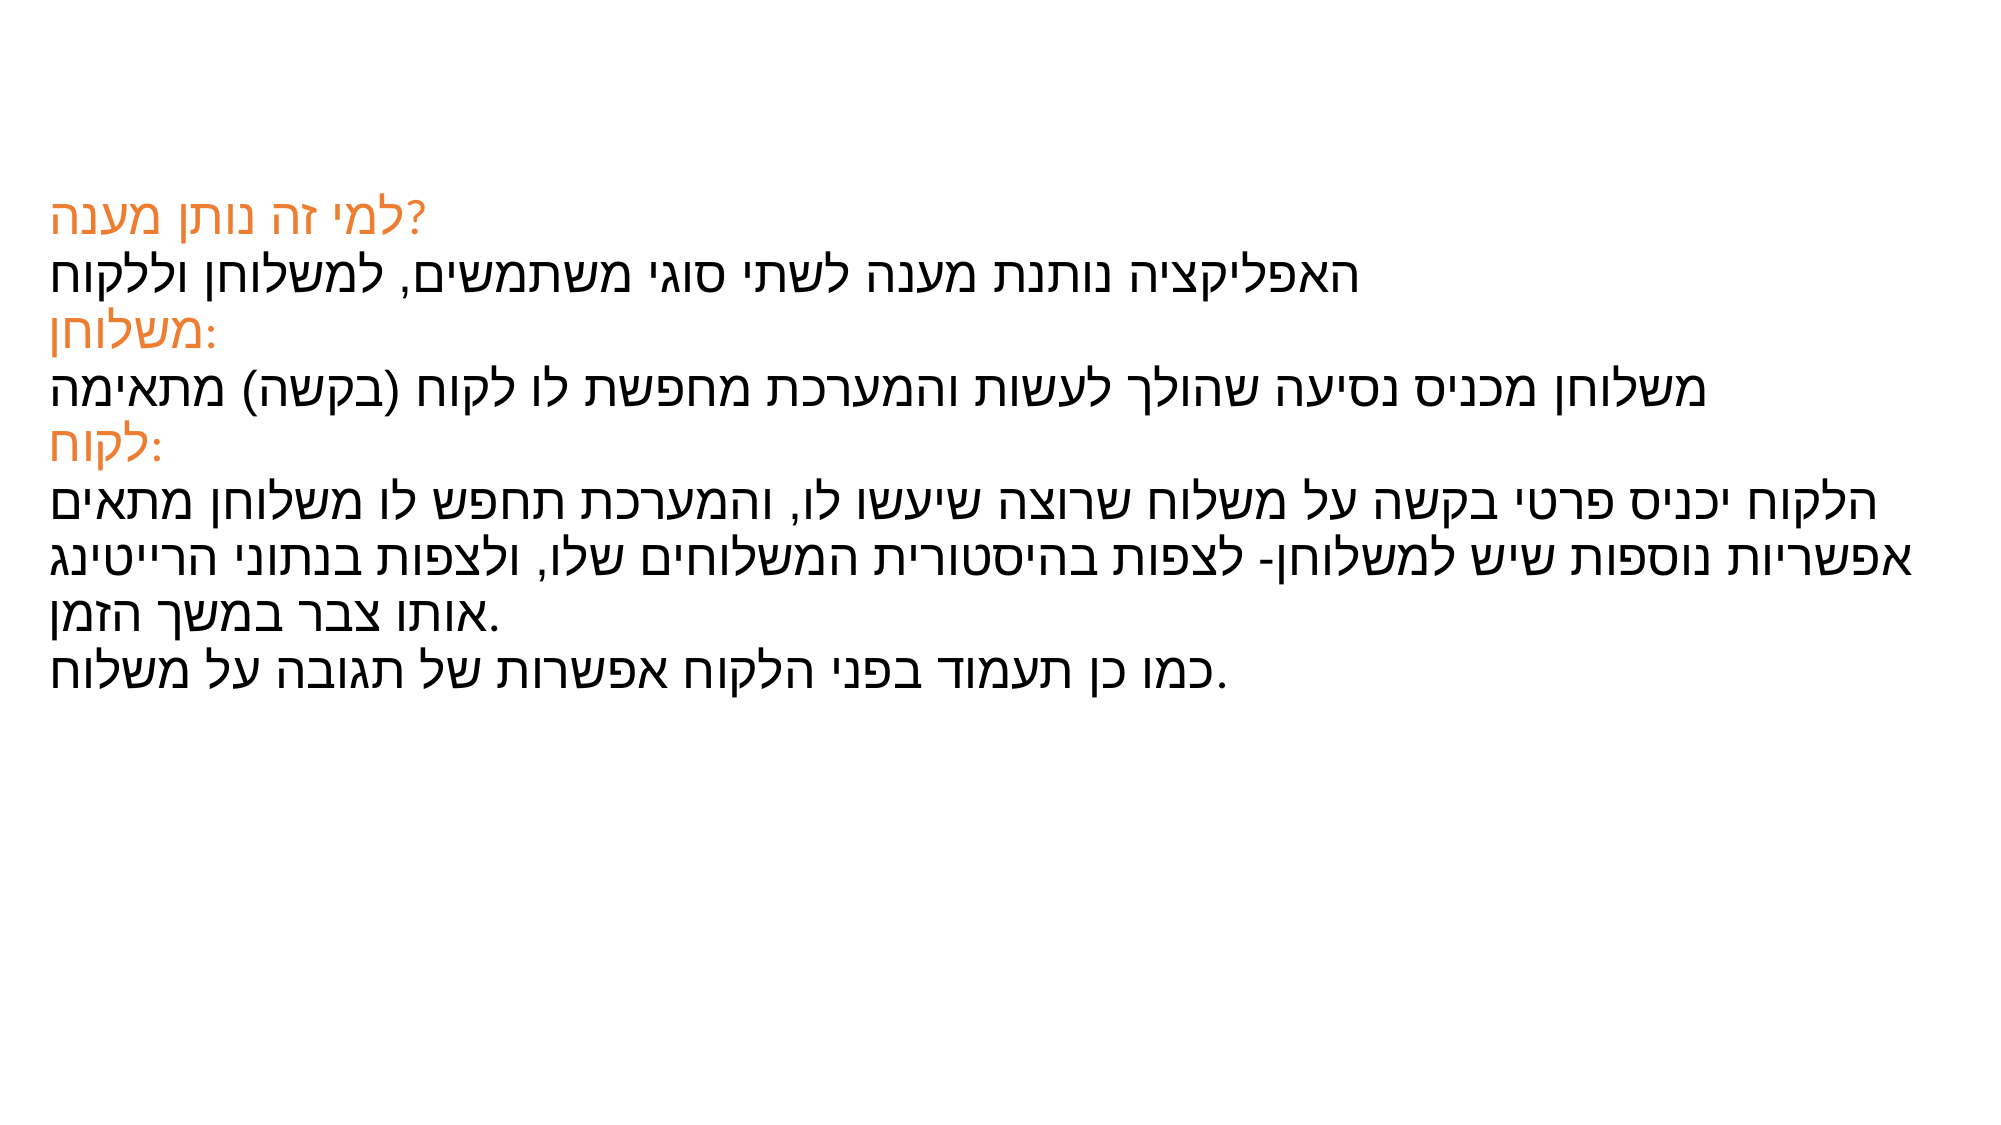

למי זה נותן מענה?
האפליקציה נותנת מענה לשתי סוגי משתמשים, למשלוחן וללקוח
משלוחן:
משלוחן מכניס נסיעה שהולך לעשות והמערכת מחפשת לו לקוח (בקשה) מתאימה
לקוח:
הלקוח יכניס פרטי בקשה על משלוח שרוצה שיעשו לו, והמערכת תחפש לו משלוחן מתאים
אפשריות נוספות שיש למשלוחן- לצפות בהיסטורית המשלוחים שלו, ולצפות בנתוני הרייטינג אותו צבר במשך הזמן.
כמו כן תעמוד בפני הלקוח אפשרות של תגובה על משלוח.